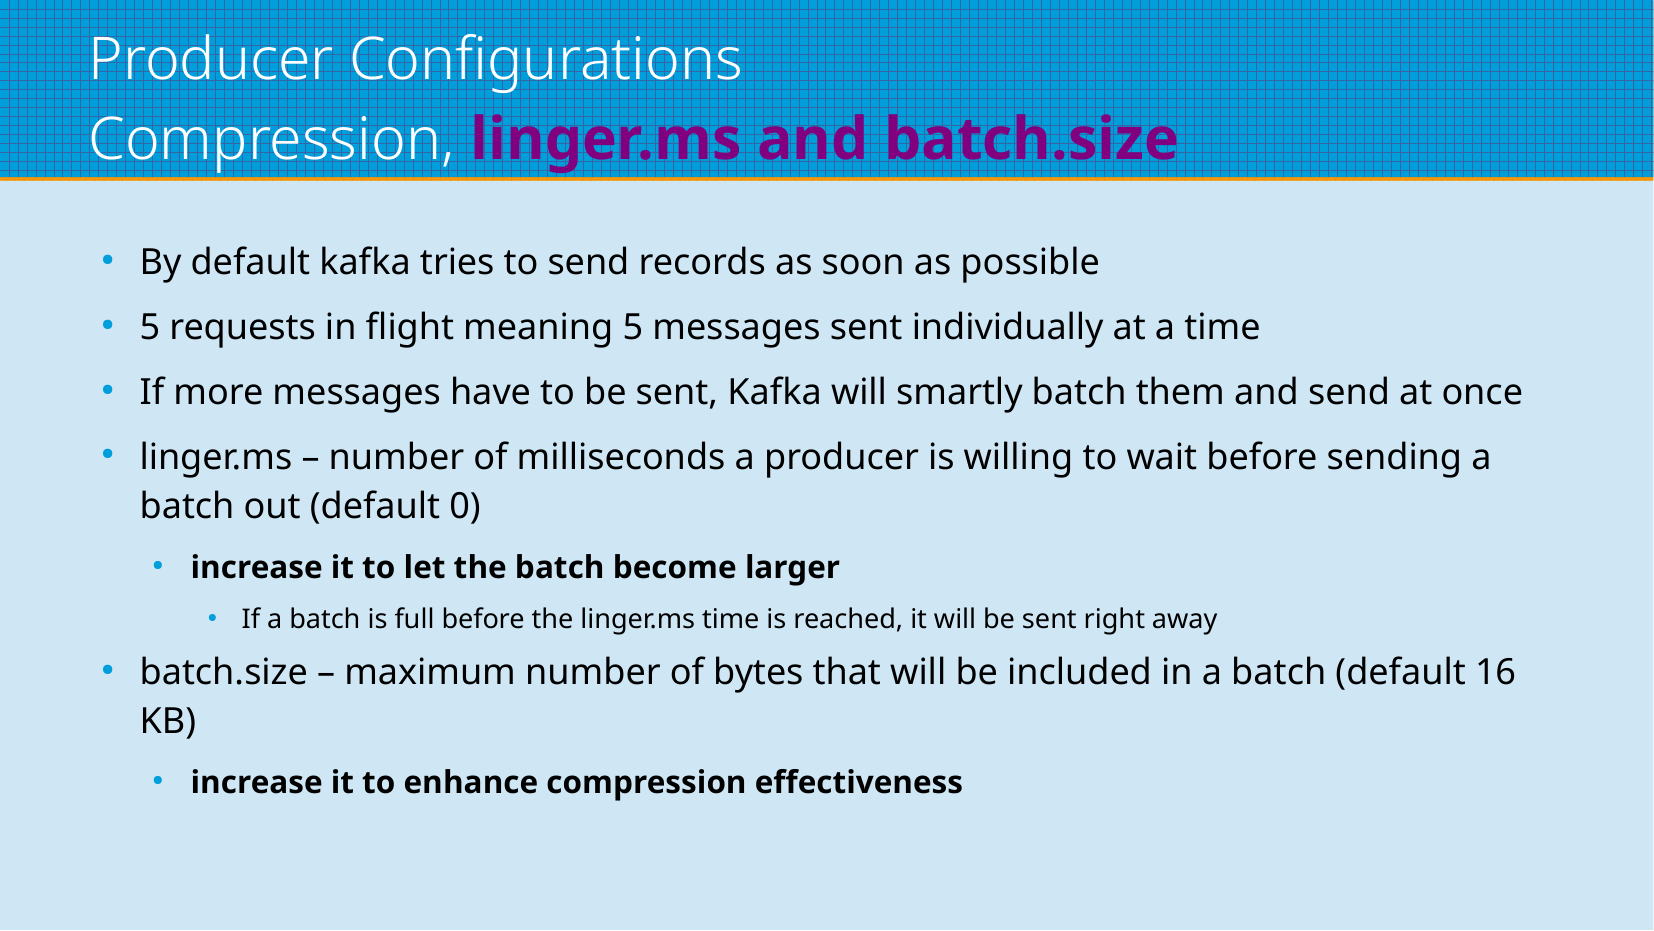

# Producer Configurations Compression, linger.ms and batch.size
By default kafka tries to send records as soon as possible
5 requests in flight meaning 5 messages sent individually at a time
If more messages have to be sent, Kafka will smartly batch them and send at once
linger.ms – number of milliseconds a producer is willing to wait before sending a batch out (default 0)
increase it to let the batch become larger
If a batch is full before the linger.ms time is reached, it will be sent right away
batch.size – maximum number of bytes that will be included in a batch (default 16 KB)
increase it to enhance compression effectiveness